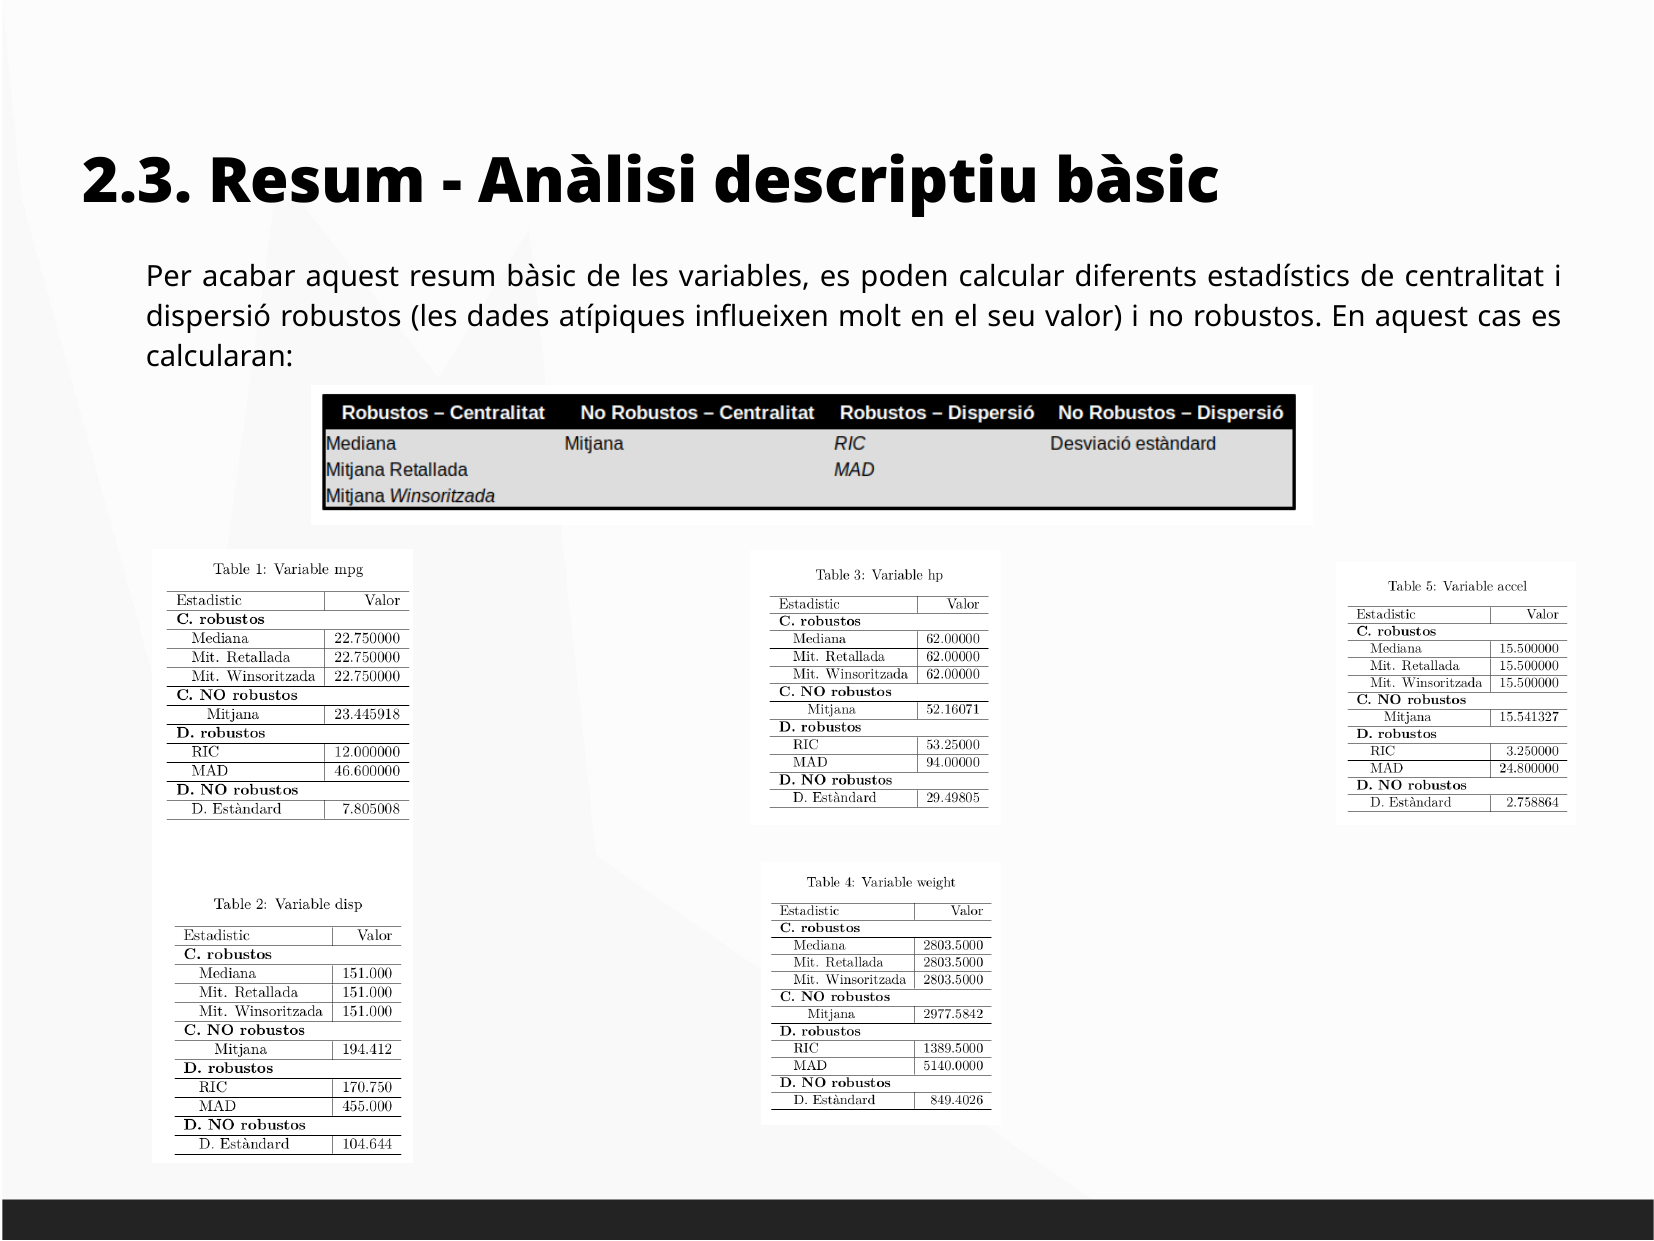

2.3. Resum - Anàlisi descriptiu bàsic
# Per acabar aquest resum bàsic de les variables, es poden calcular diferents estadístics de centralitat i dispersió robustos (les dades atípiques influeixen molt en el seu valor) i no robustos. En aquest cas es calcularan: